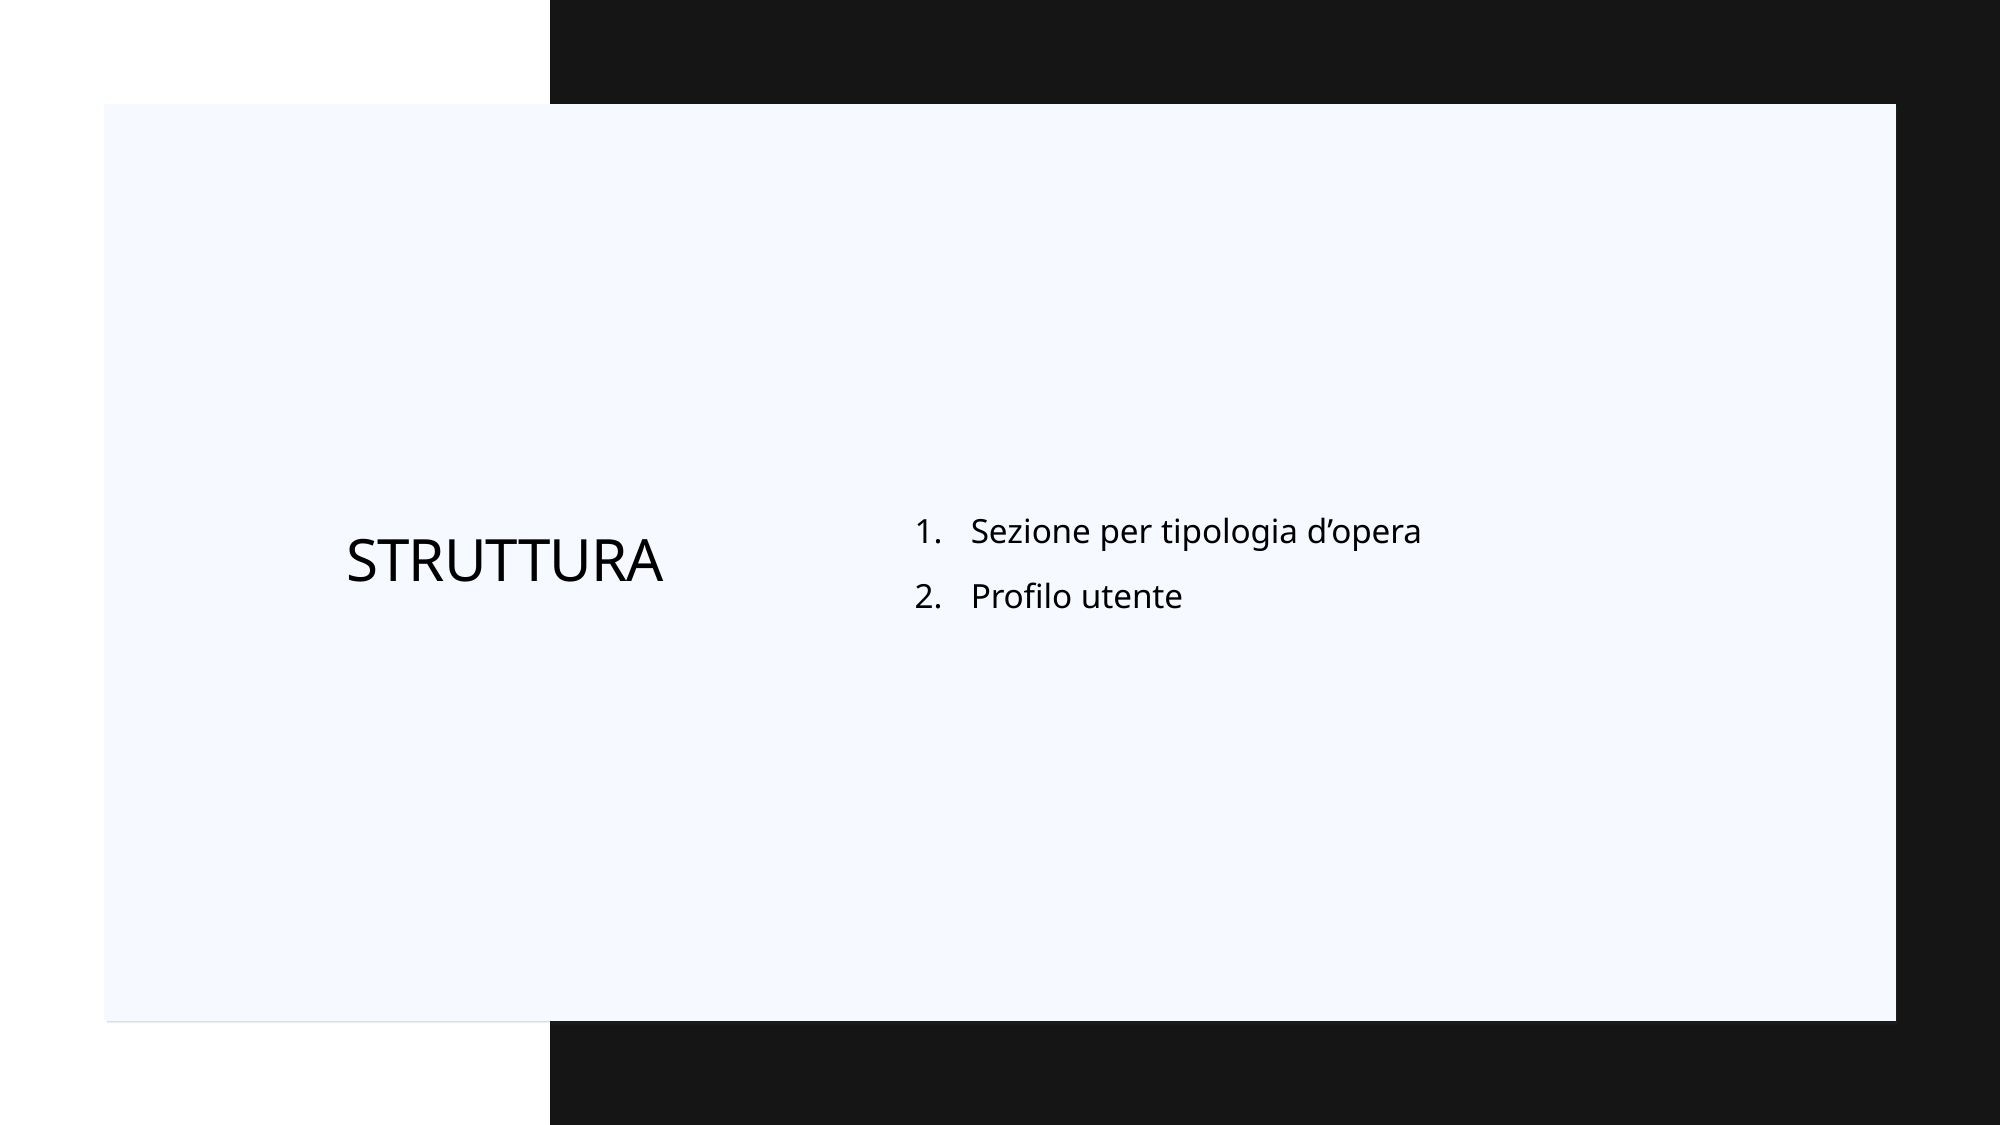

Sezione per tipologia d’opera
Profilo utente
# STRUTTURA